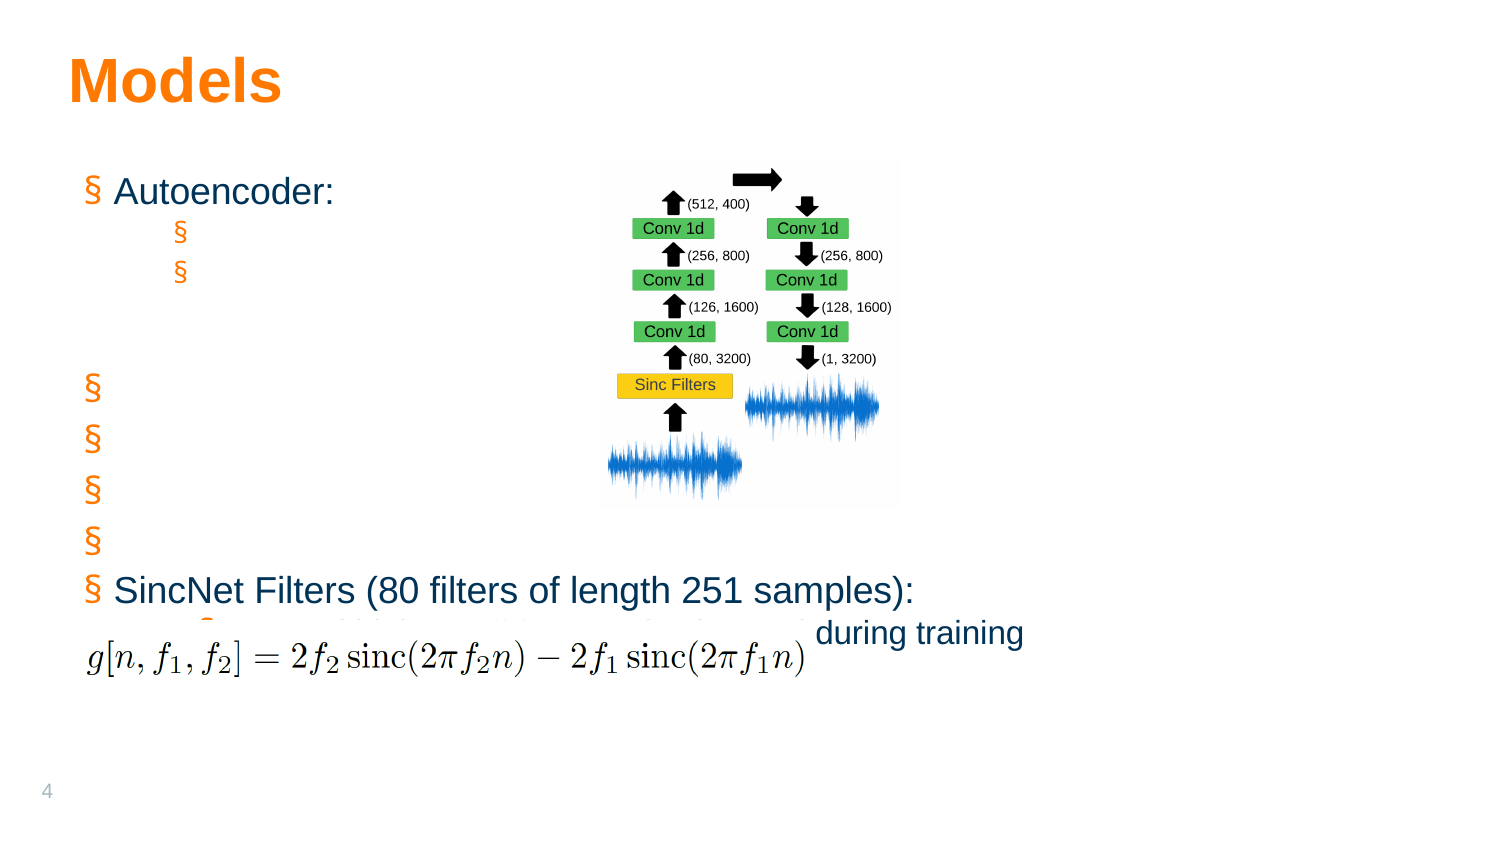

# Models
Autoencoder:
SincNet Filters (80 filters of length 251 samples):
Low and high cutoff frequencies learned during training